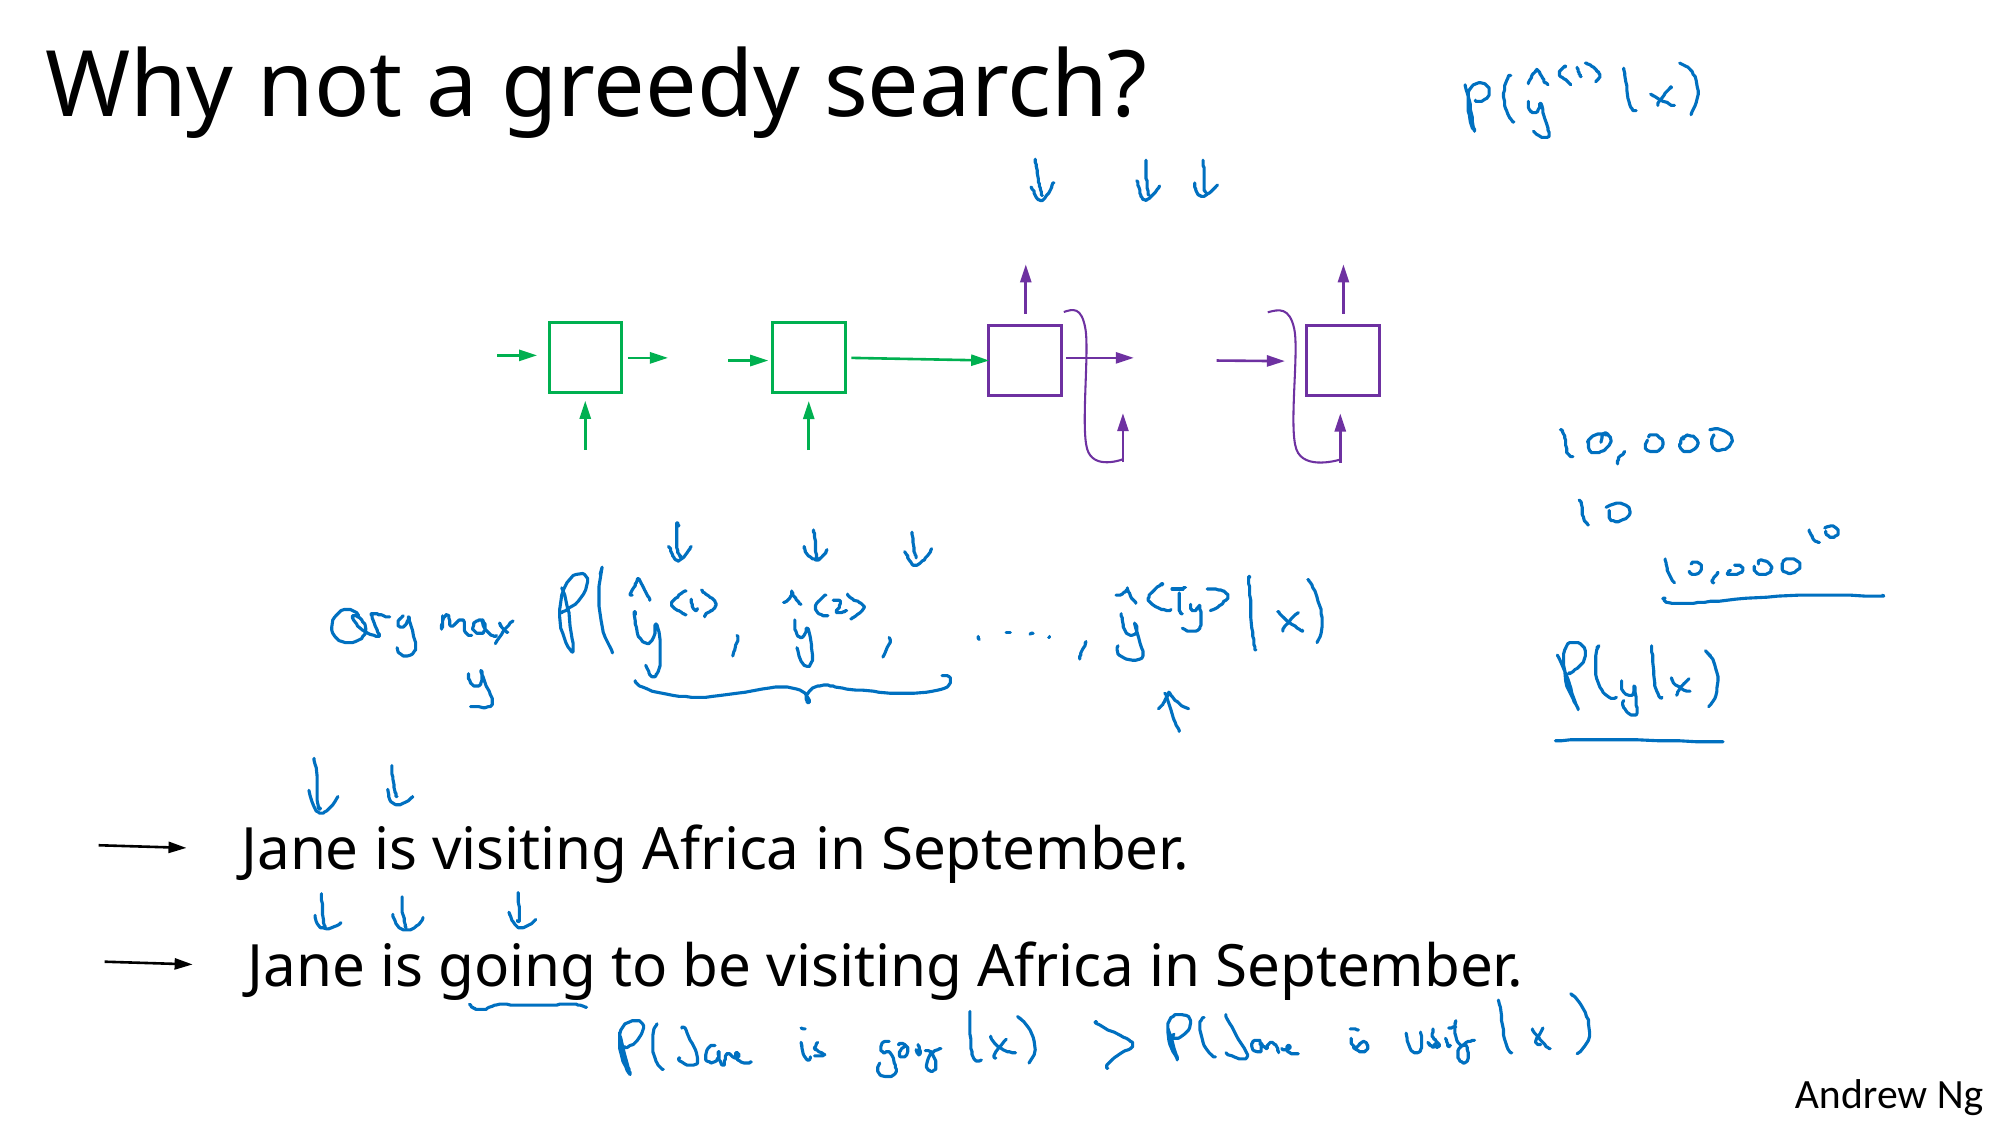

# Why not a greedy search?
Jane is visiting Africa in September.
Jane is going to be visiting Africa in September.